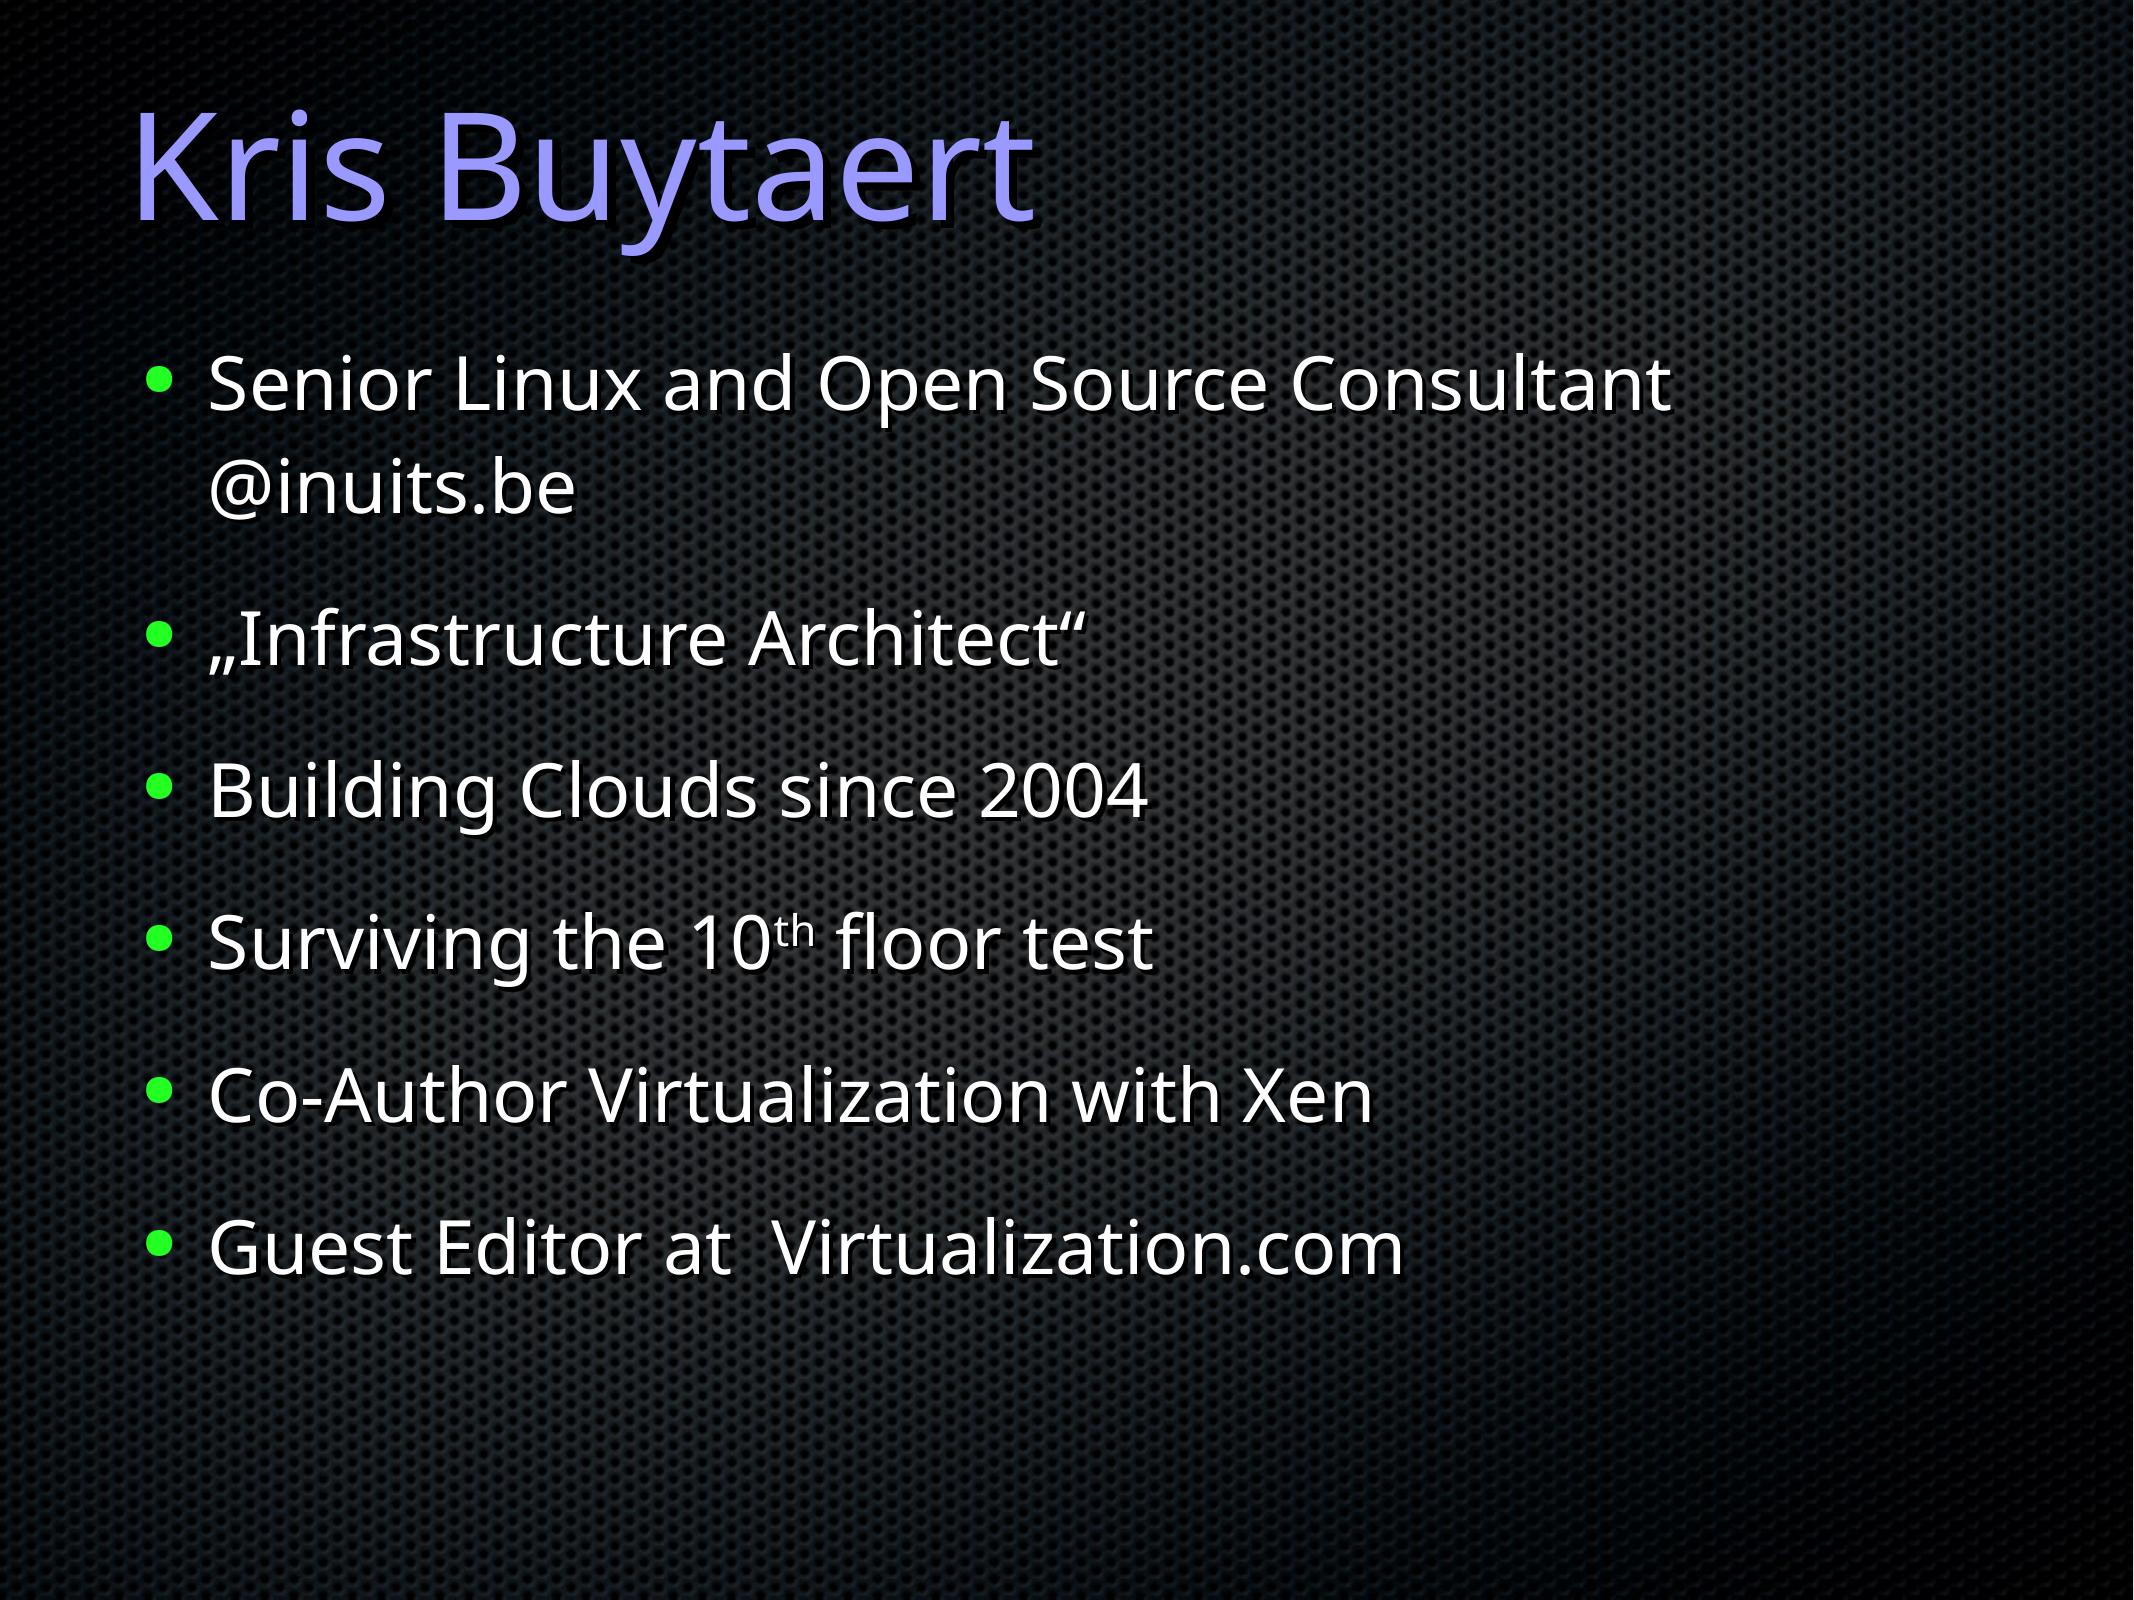

# Kris Buytaert
Senior Linux and Open Source Consultant @inuits.be
„Infrastructure Architect“
Building Clouds since 2004
Surviving the 10th floor test
Co-Author Virtualization with Xen
Guest Editor at Virtualization.com